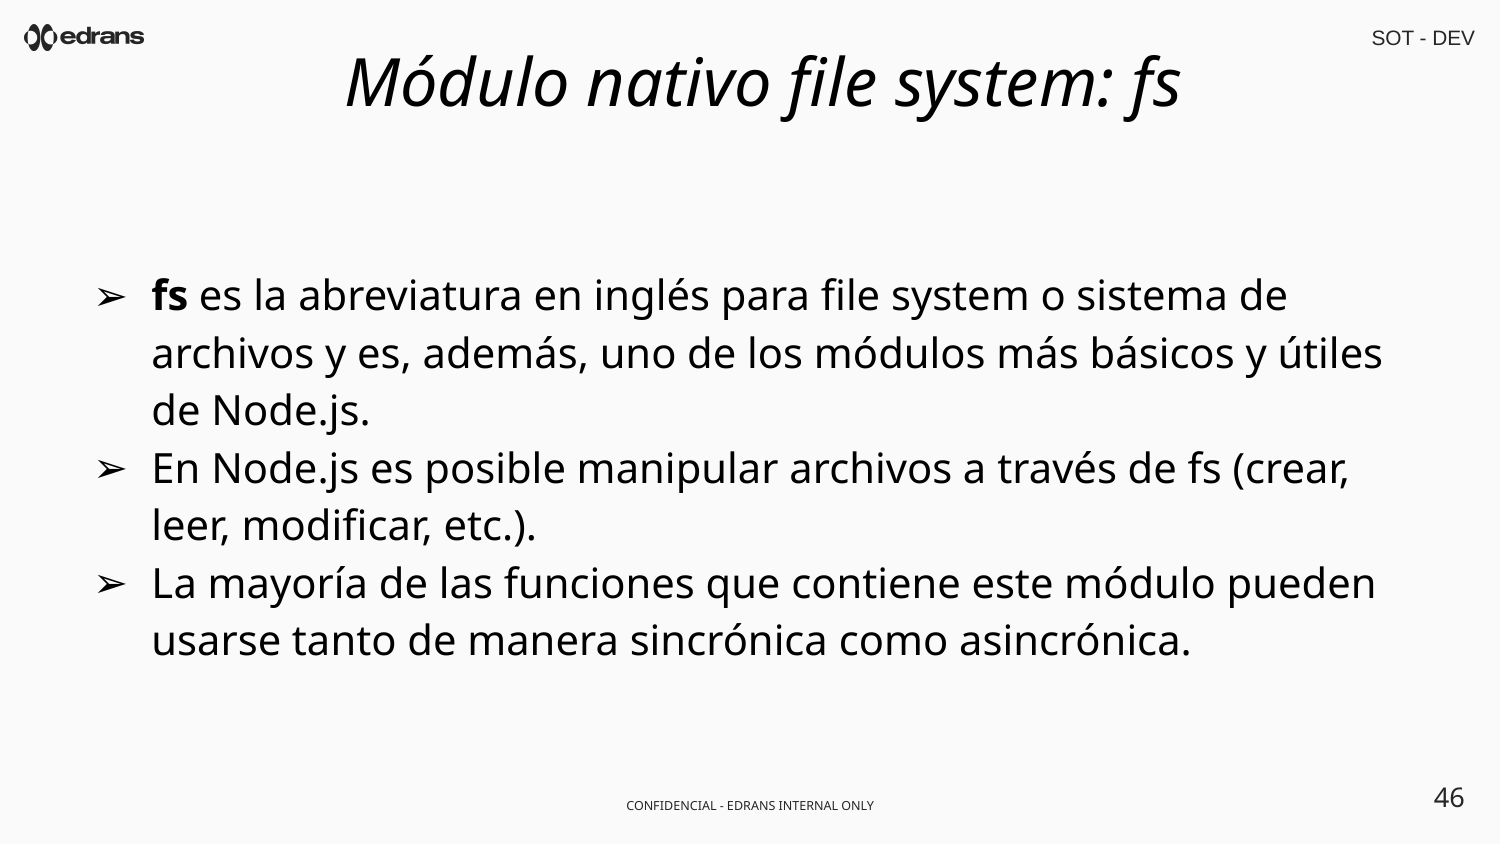

Módulo nativo file system: fs
SOT - DEV
fs es la abreviatura en inglés para file system o sistema de archivos y es, además, uno de los módulos más básicos y útiles de Node.js.
En Node.js es posible manipular archivos a través de fs (crear, leer, modificar, etc.).
La mayoría de las funciones que contiene este módulo pueden usarse tanto de manera sincrónica como asincrónica.
CONFIDENCIAL - EDRANS INTERNAL ONLY